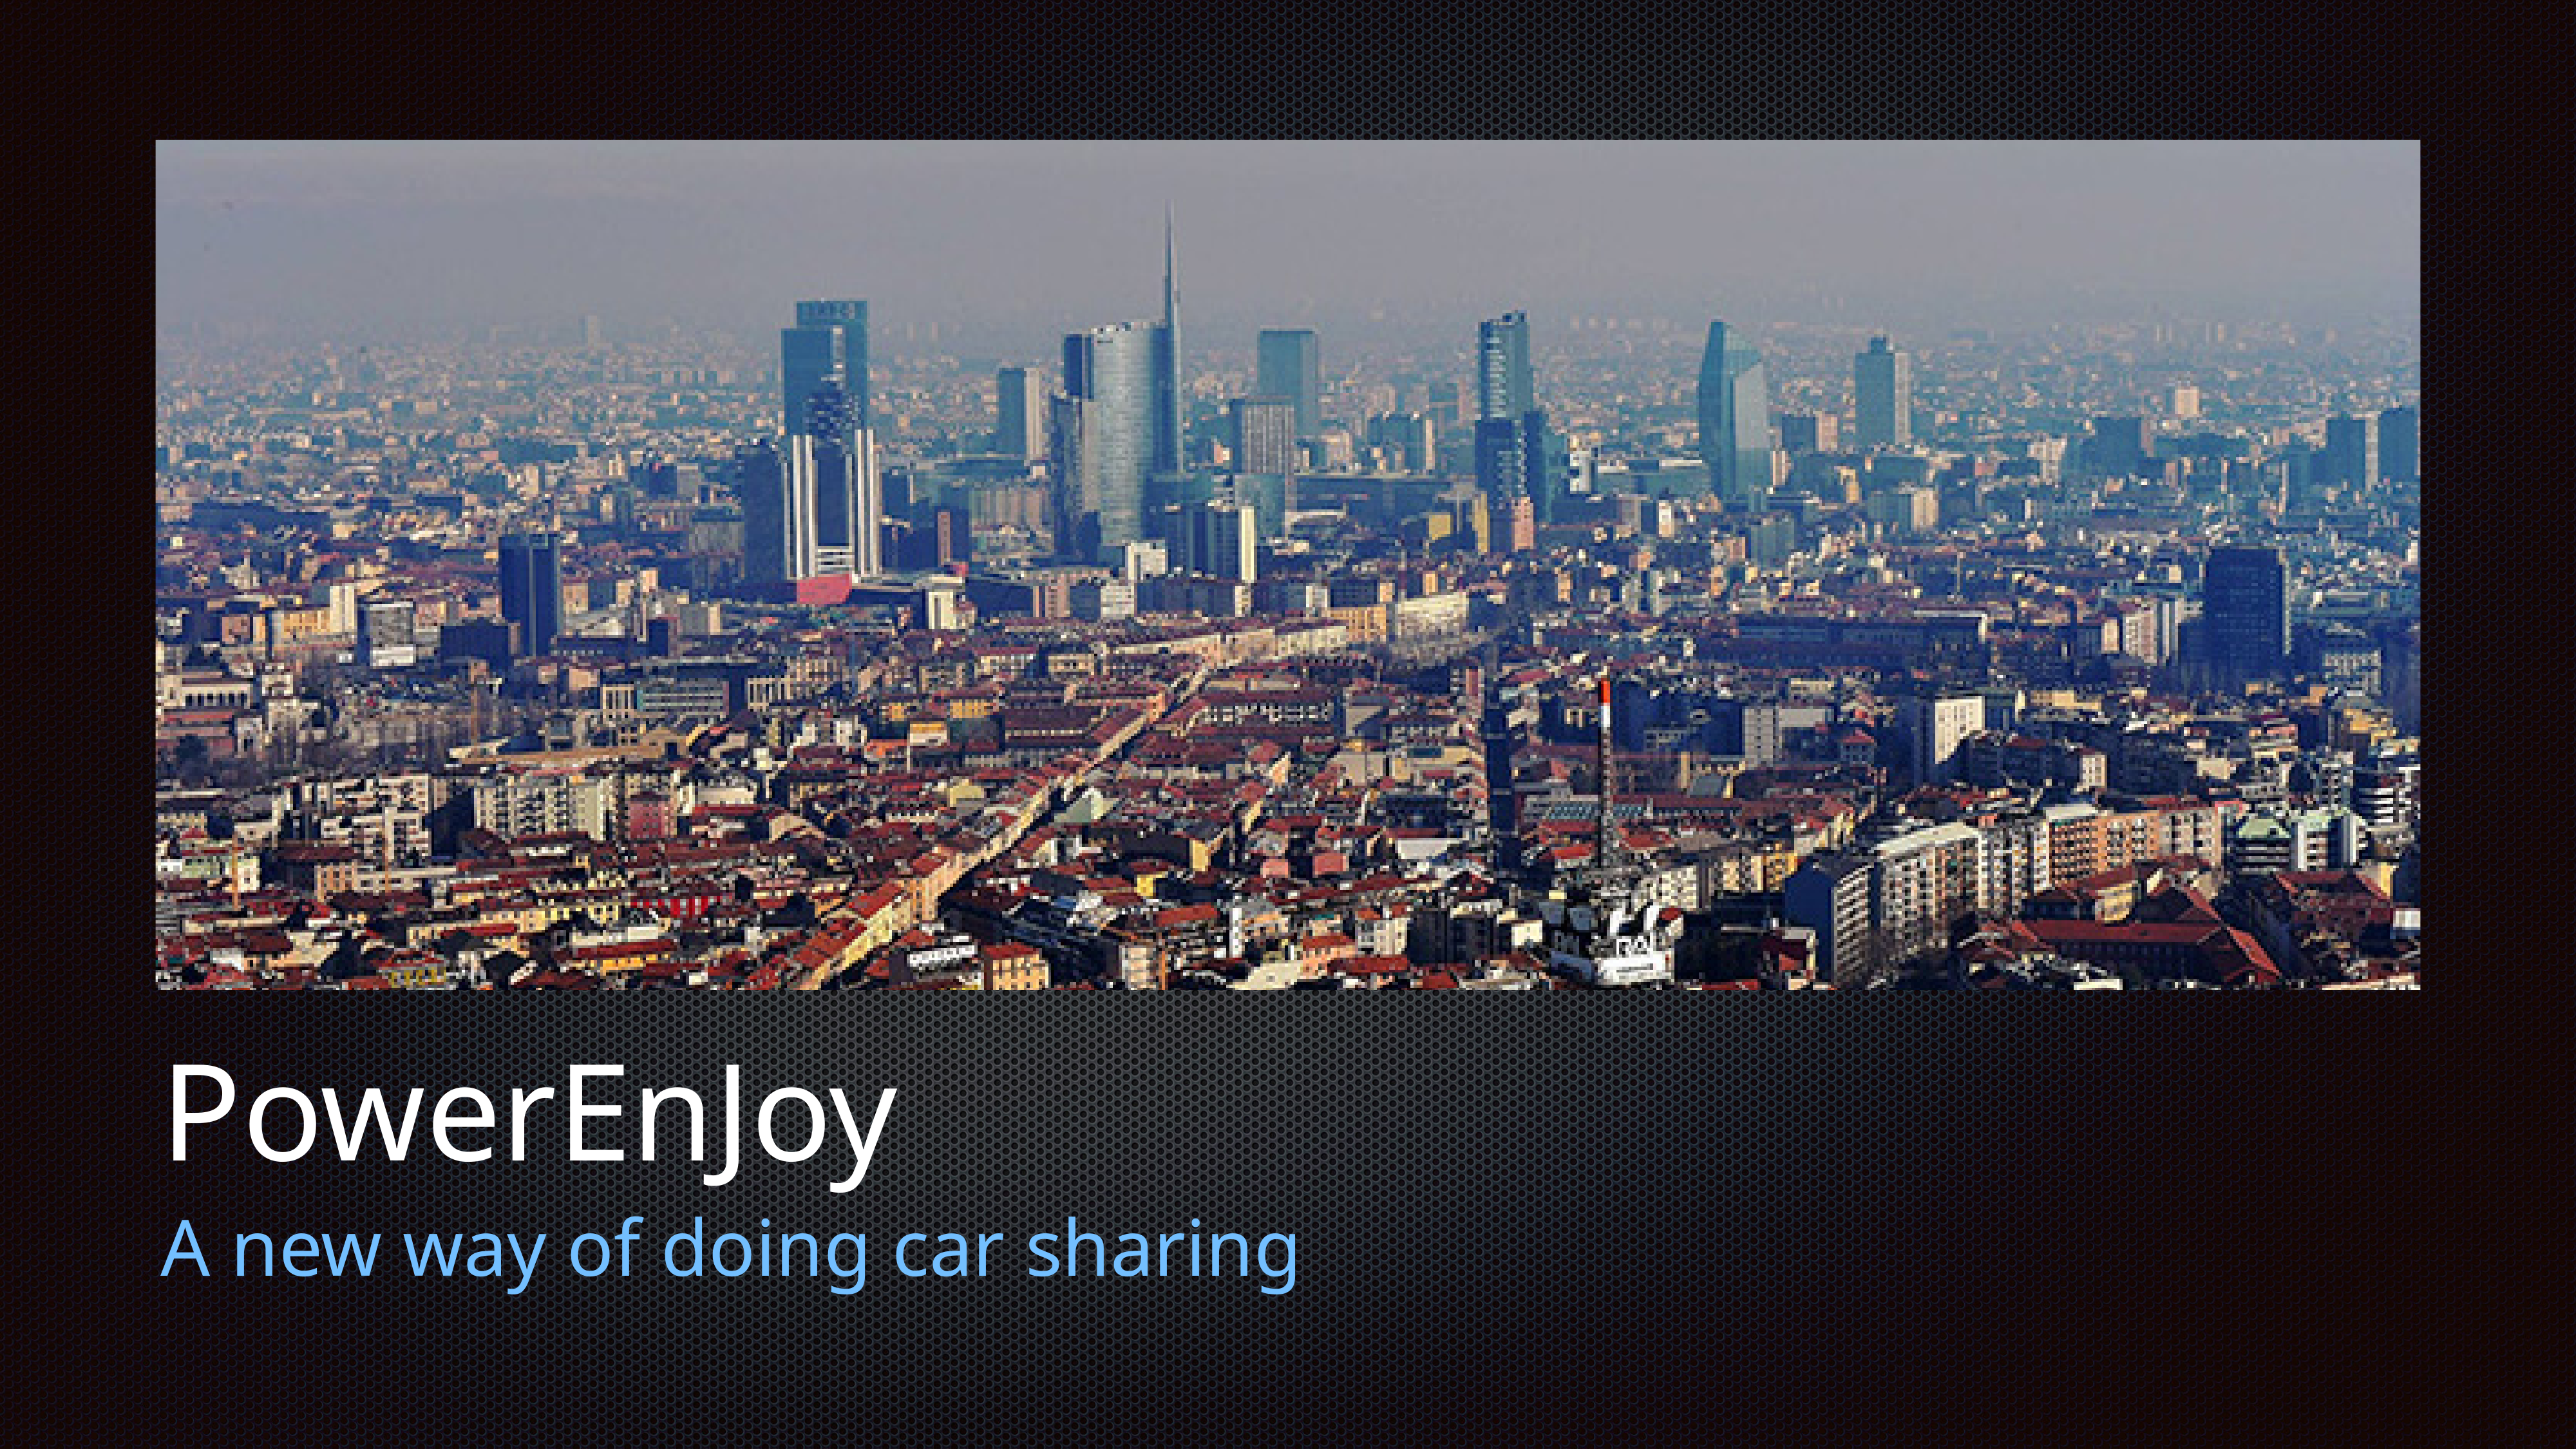

# PowerEnJoy
A new way of doing car sharing